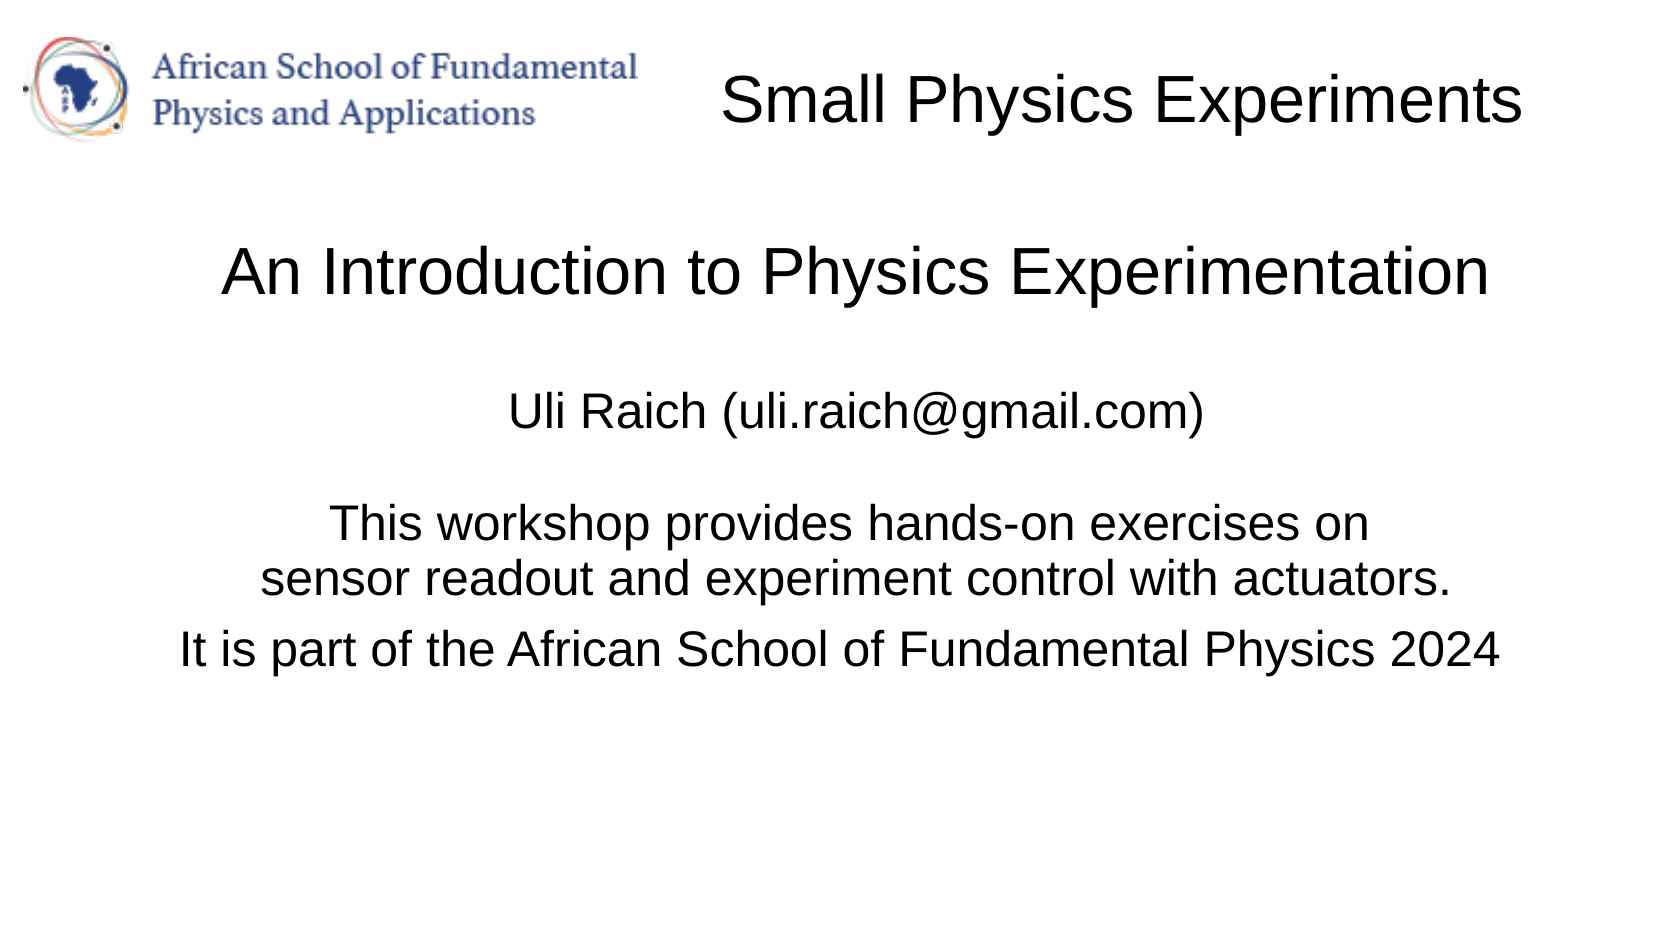

# Small Physics Experiments
An Introduction to Physics Experimentation
Uli Raich (uli.raich@gmail.com)
This workshop provides hands-on exercises on
sensor readout and experiment control with actuators.
It is part of the African School of Fundamental Physics 2024